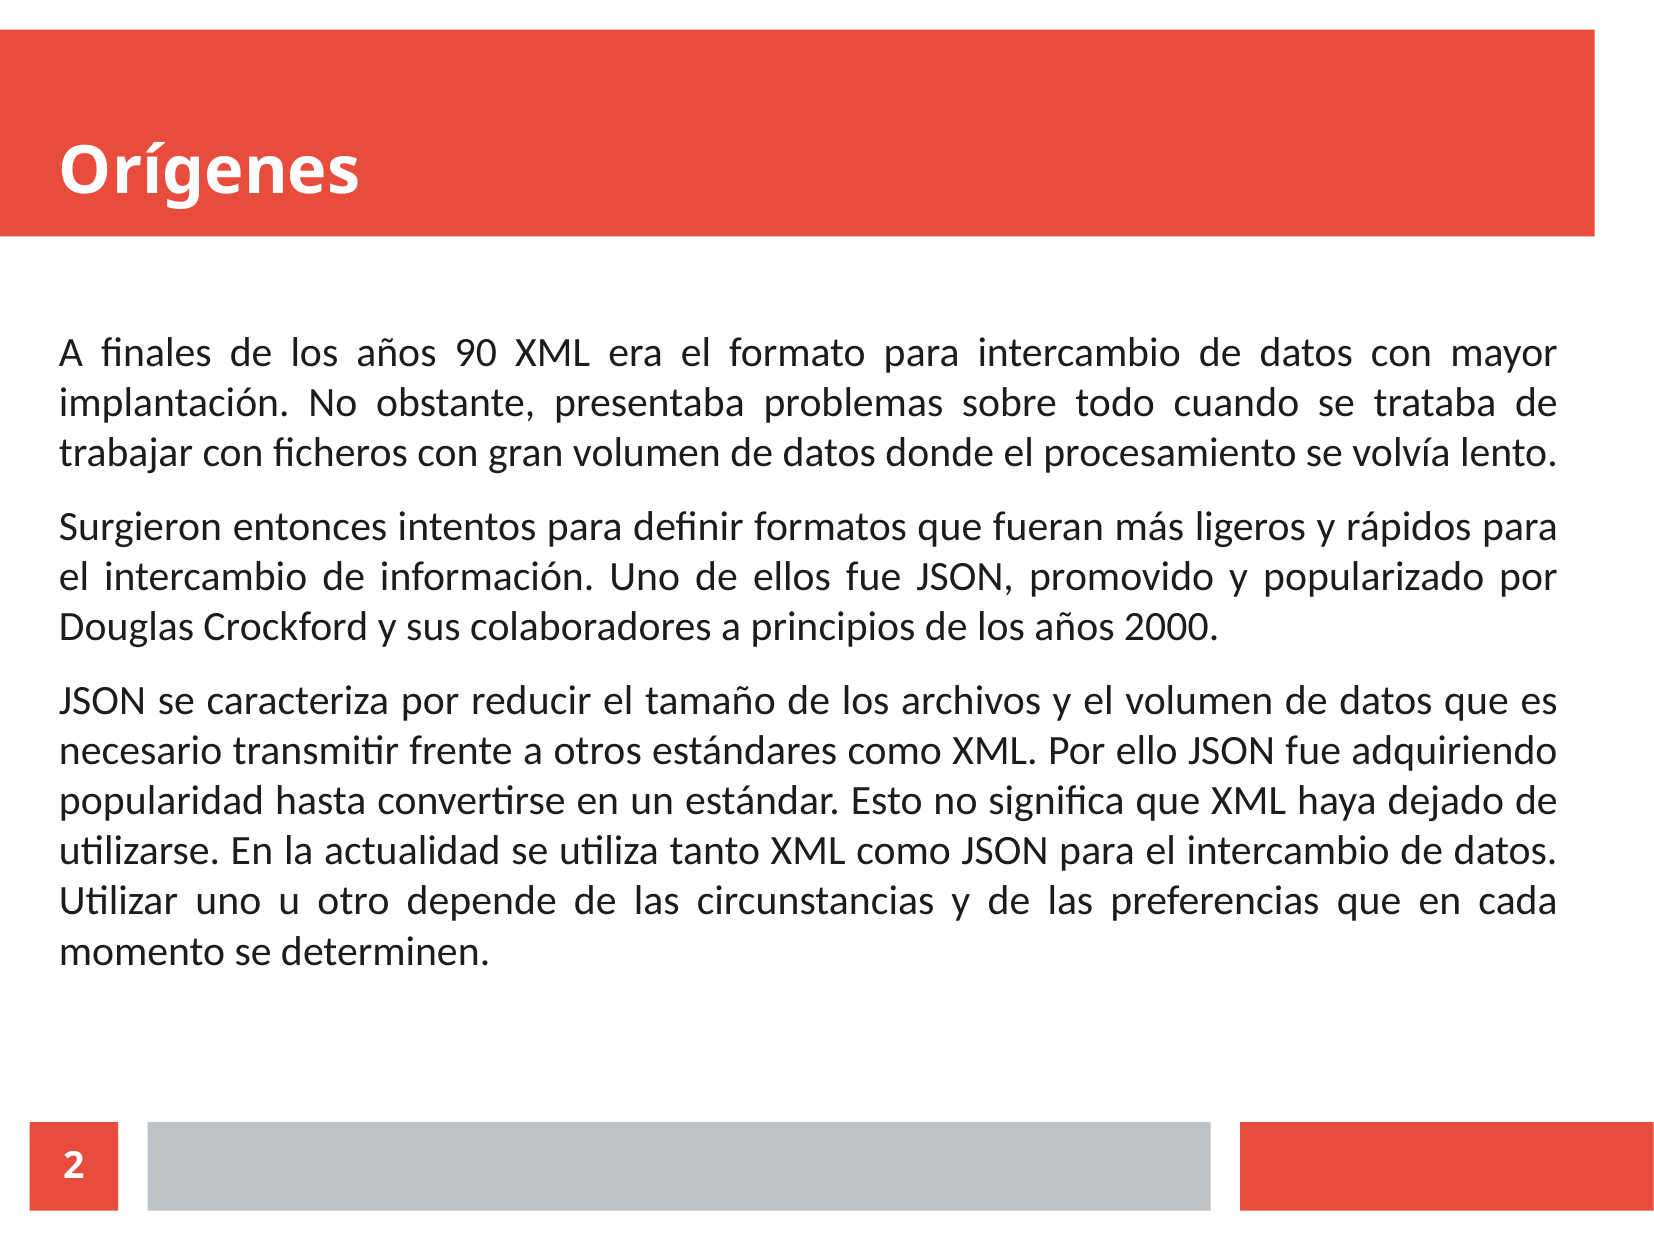

# Orígenes
A finales de los años 90 XML era el formato para intercambio de datos con mayor implantación. No obstante, presentaba problemas sobre todo cuando se trataba de trabajar con ficheros con gran volumen de datos donde el procesamiento se volvía lento.
Surgieron entonces intentos para definir formatos que fueran más ligeros y rápidos para el intercambio de información. Uno de ellos fue JSON, promovido y popularizado por Douglas Crockford y sus colaboradores a principios de los años 2000.
JSON se caracteriza por reducir el tamaño de los archivos y el volumen de datos que es necesario transmitir frente a otros estándares como XML. Por ello JSON fue adquiriendo popularidad hasta convertirse en un estándar. Esto no significa que XML haya dejado de utilizarse. En la actualidad se utiliza tanto XML como JSON para el intercambio de datos. Utilizar uno u otro depende de las circunstancias y de las preferencias que en cada momento se determinen.